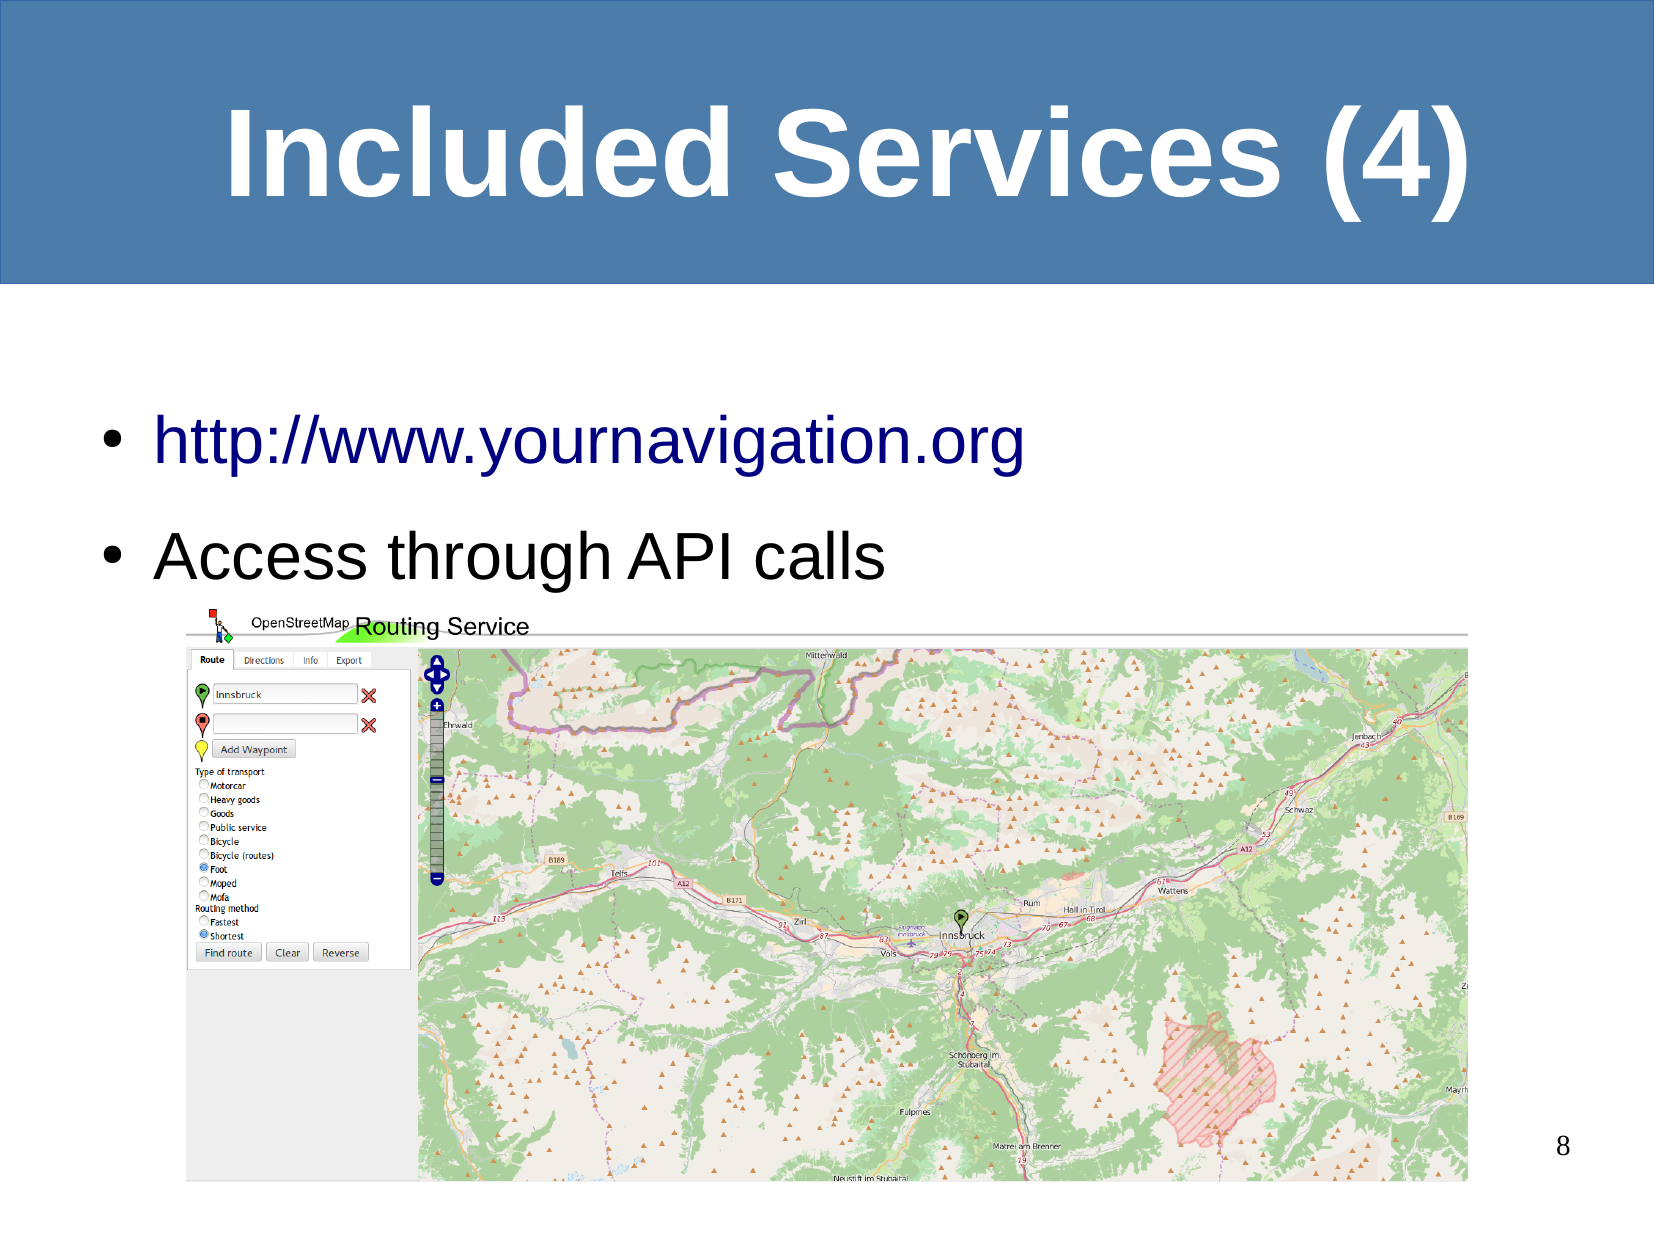

# Included Services (4)
http://www.yournavigation.org
Access through API calls
8